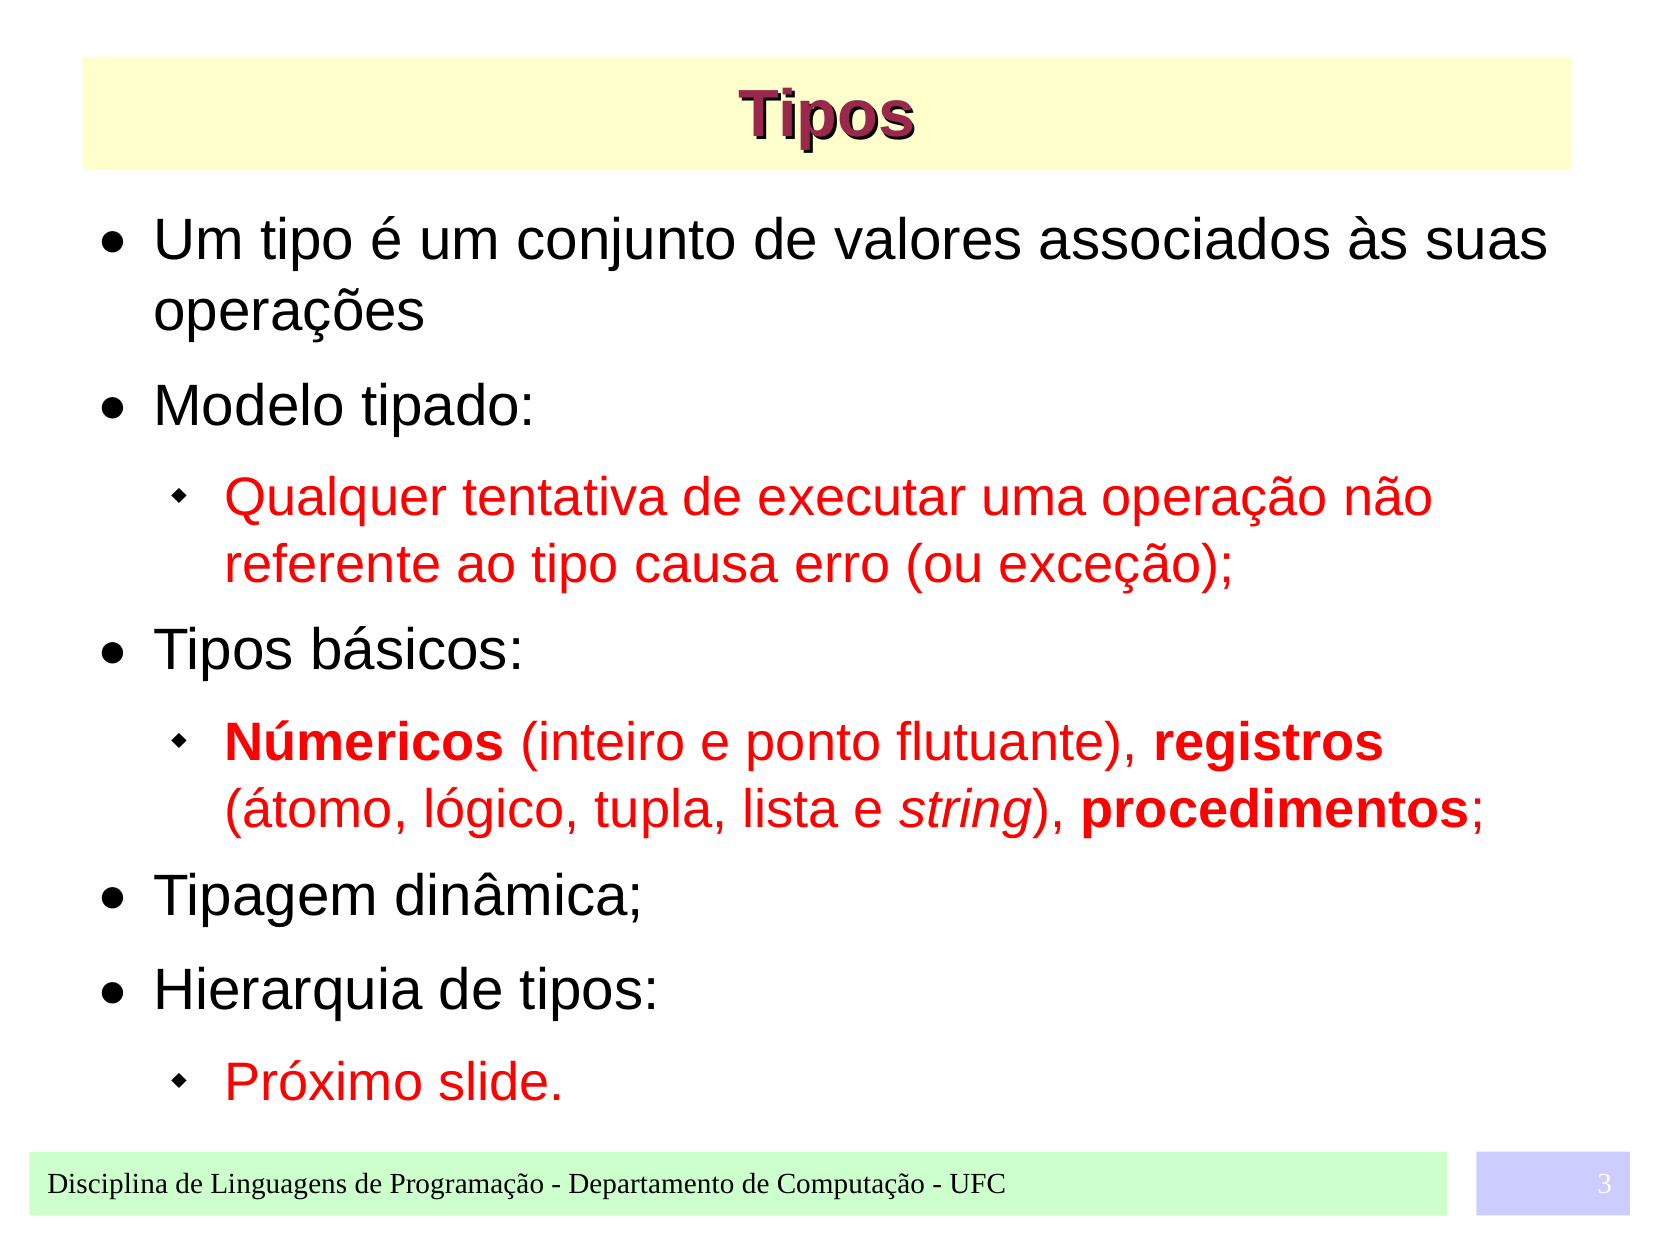

# Tipos
Um tipo é um conjunto de valores associados às suas operações
Modelo tipado:
Qualquer tentativa de executar uma operação não referente ao tipo causa erro (ou exceção);
Tipos básicos:
Númericos (inteiro e ponto flutuante), registros (átomo, lógico, tupla, lista e string), procedimentos;
Tipagem dinâmica;
Hierarquia de tipos:
Próximo slide.
Disciplina de Linguagens de Programação - Departamento de Computação - UFC
3